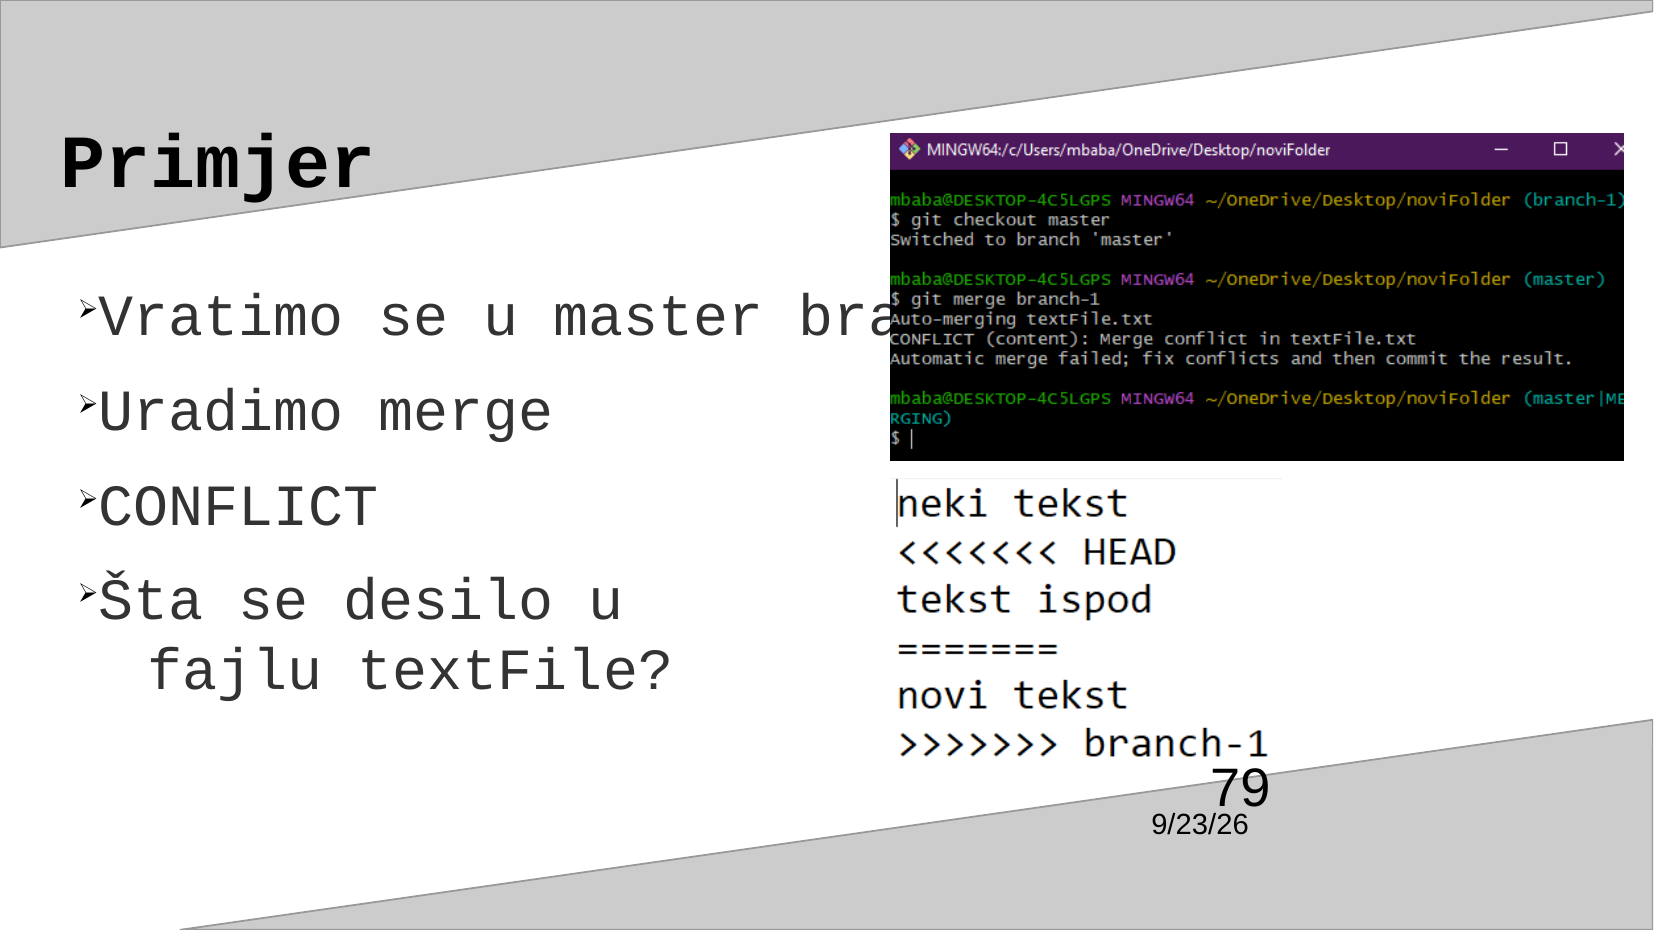

Primjer
# Vratimo se u master branch
Uradimo merge
CONFLICT
Šta se desilo u
 fajlu textFile?